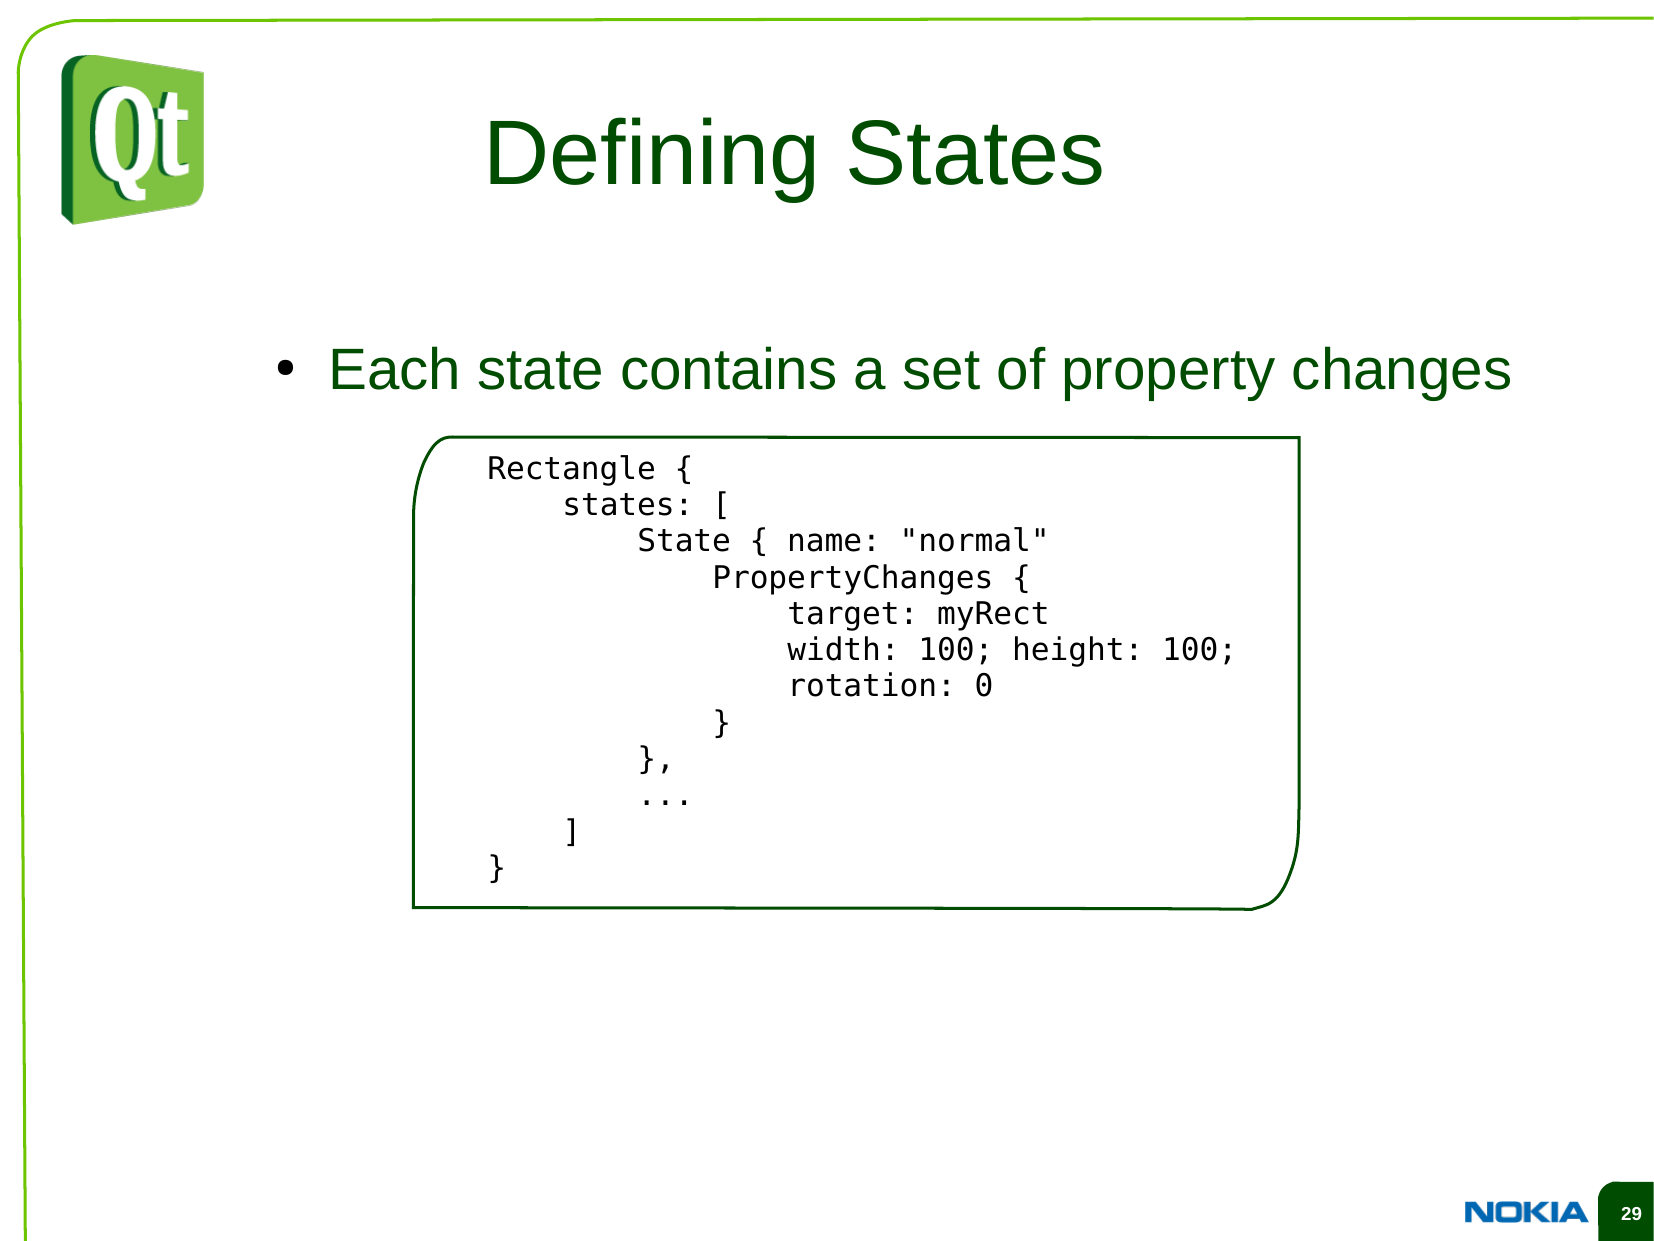

# Defining States
Each state contains a set of property changes
Rectangle {
 states: [
 State { name: "normal"
 PropertyChanges {
 target: myRect
 width: 100; height: 100;
 rotation: 0
 }
 },
 ...
 ]
}